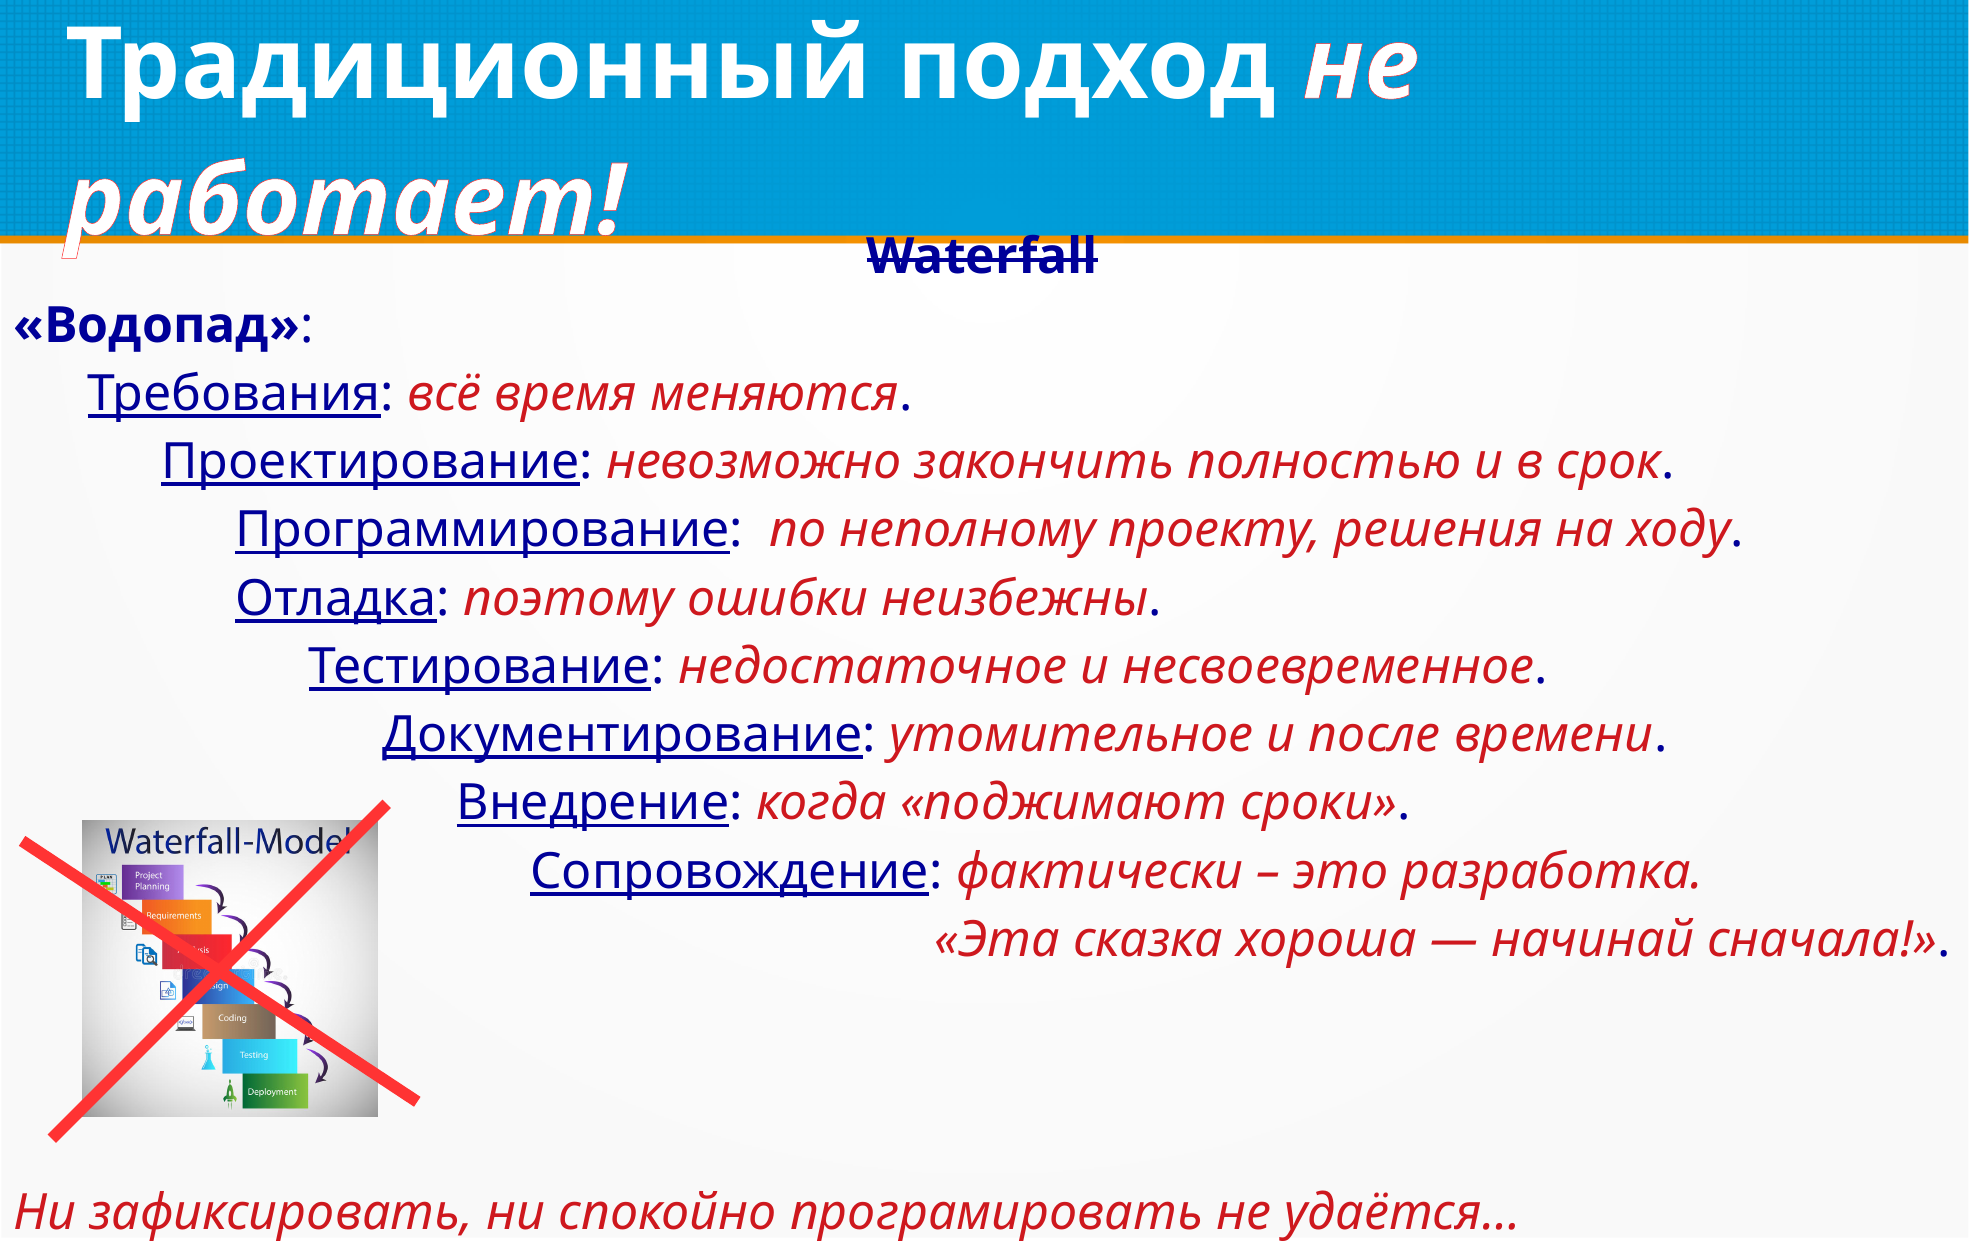

Традиционный подход не работает!
Waterfall
«Водопад»:
	Требования: всё время меняются.
		Проектирование: невозможно закончить полностью и в срок.
			Программирование: по неполному проекту, решения на ходу.
			Отладка: поэтому ошибки неизбежны.
				Тестирование: недостаточное и несвоевременное.
					Документирование: утомительное и после времени.
						Внедрение: когда «поджимают сроки».
							Сопровождение: фактически – это разработка.
«Эта сказка хороша — начинай сначала!».
Ни зафиксировать, ни спокойно програмировать не удаётся…